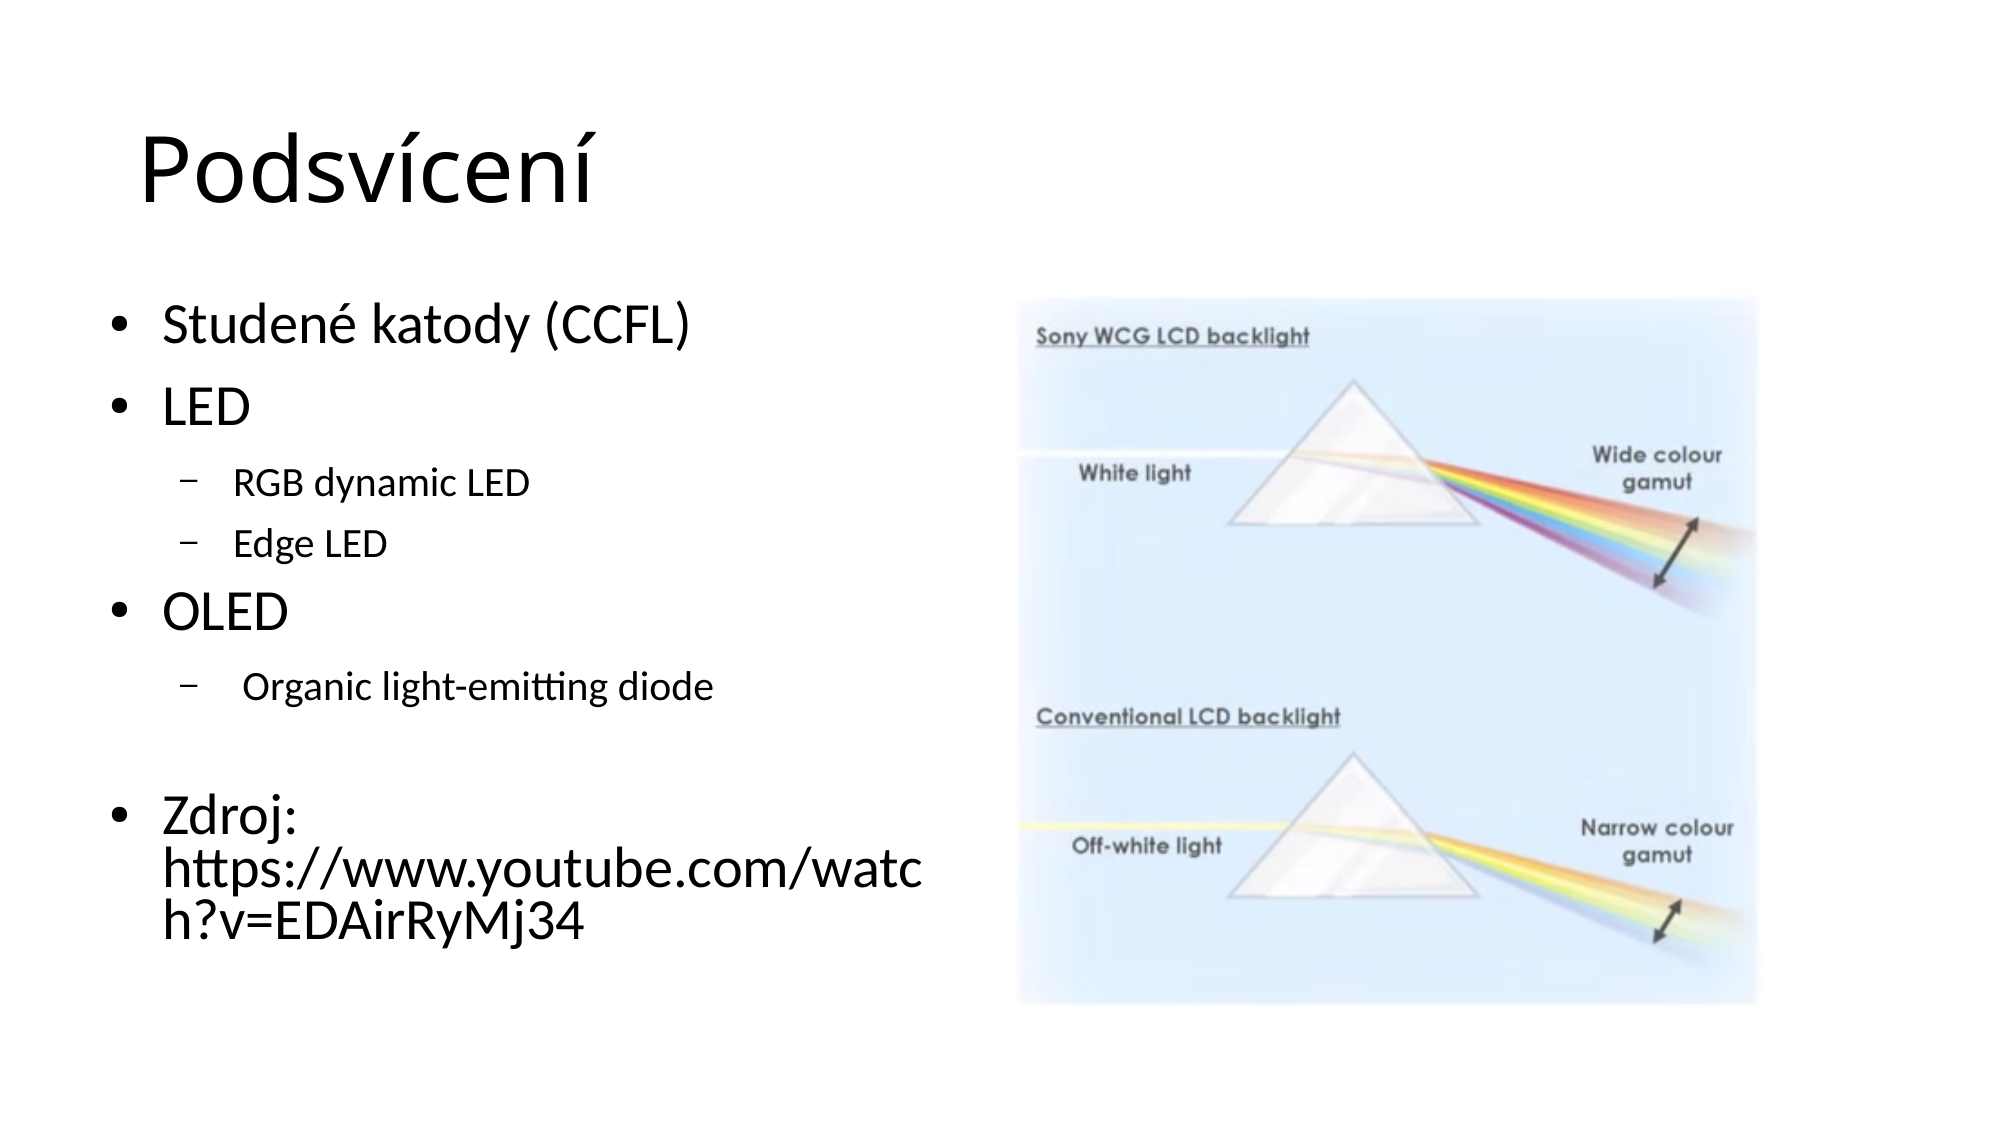

# Podsvícení
Studené katody (CCFL)
LED
RGB dynamic LED
Edge LED
OLED
 Organic light-emitting diode
Zdroj: https://www.youtube.com/watch?v=EDAirRyMj34